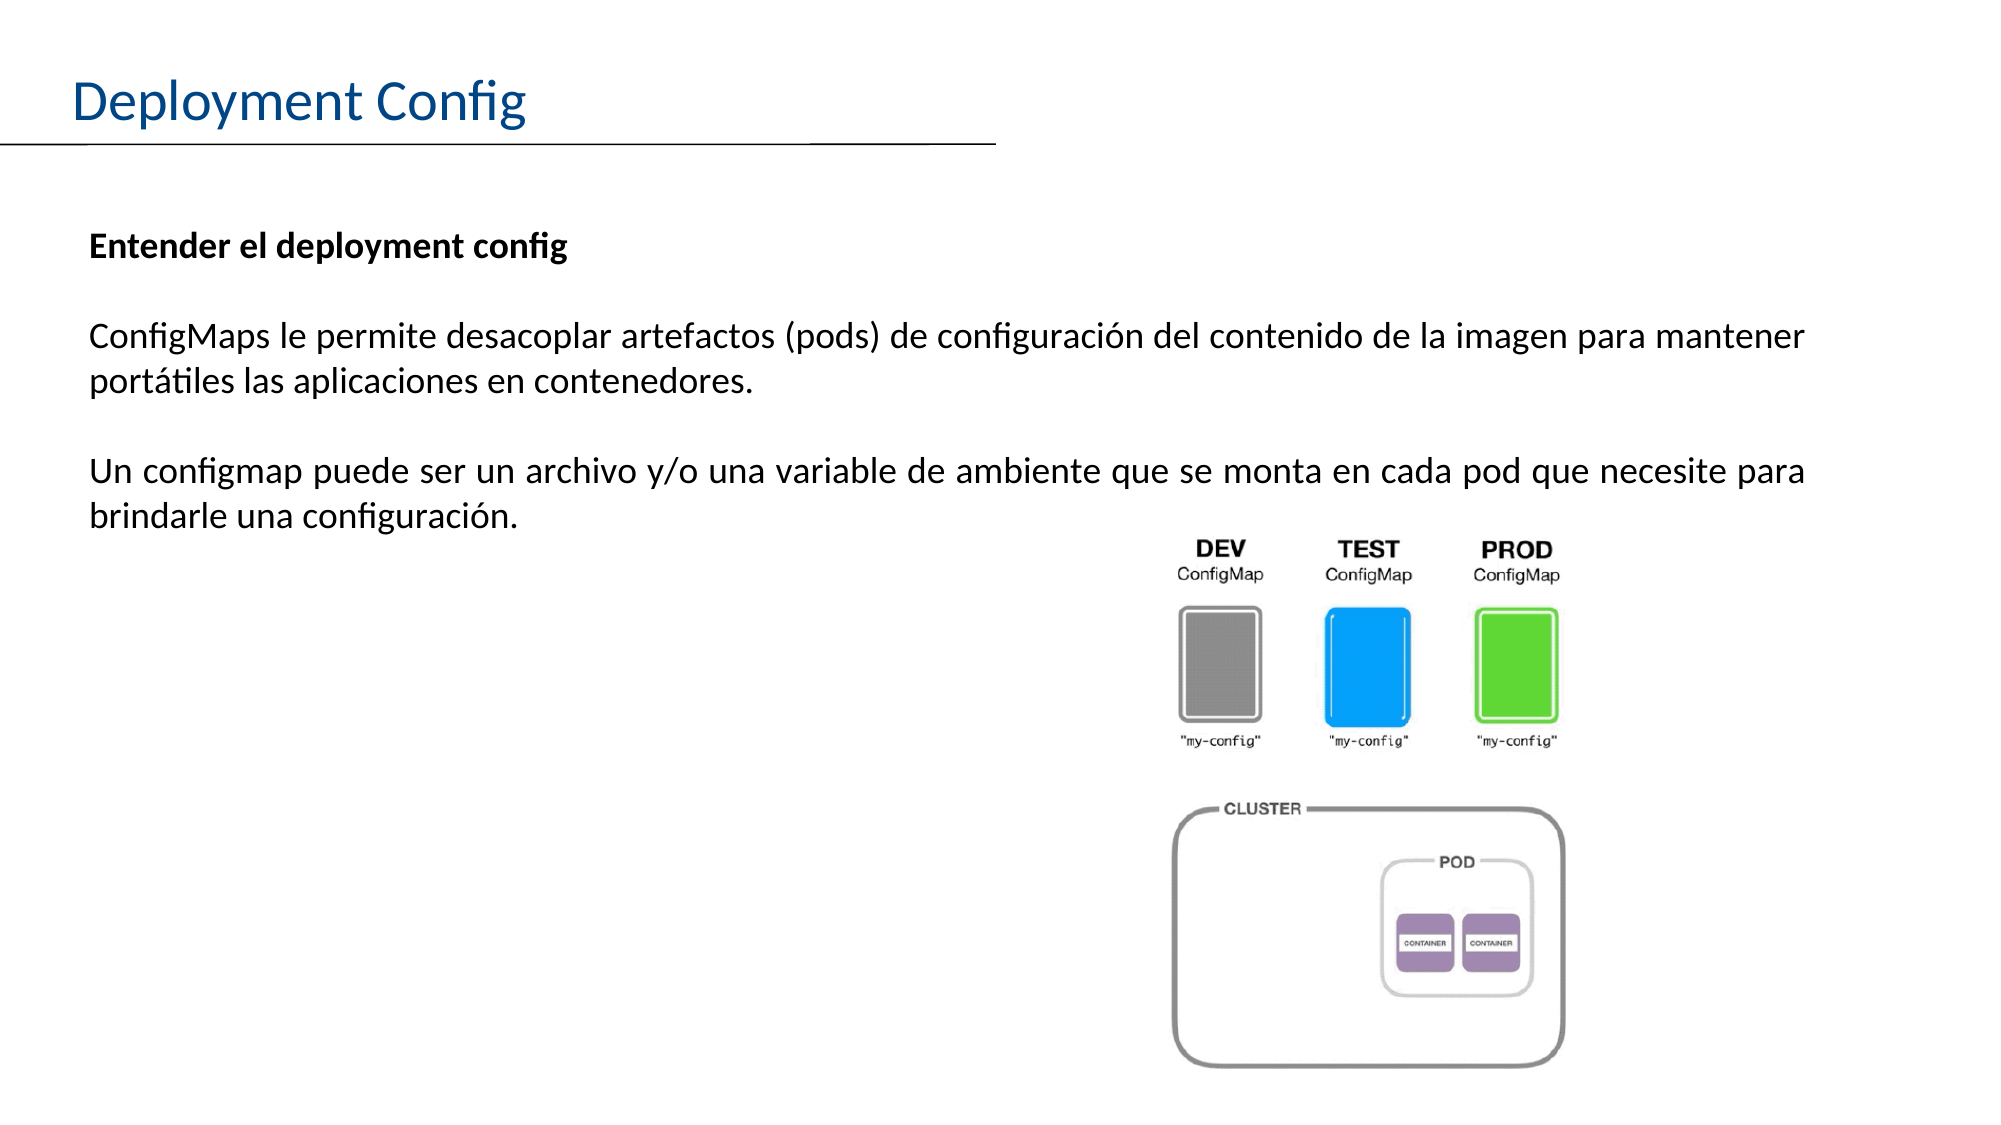

Deployment Config
Entender el deployment config
ConfigMaps le permite desacoplar artefactos (pods) de configuración del contenido de la imagen para mantener portátiles las aplicaciones en contenedores.
Un configmap puede ser un archivo y/o una variable de ambiente que se monta en cada pod que necesite para brindarle una configuración.